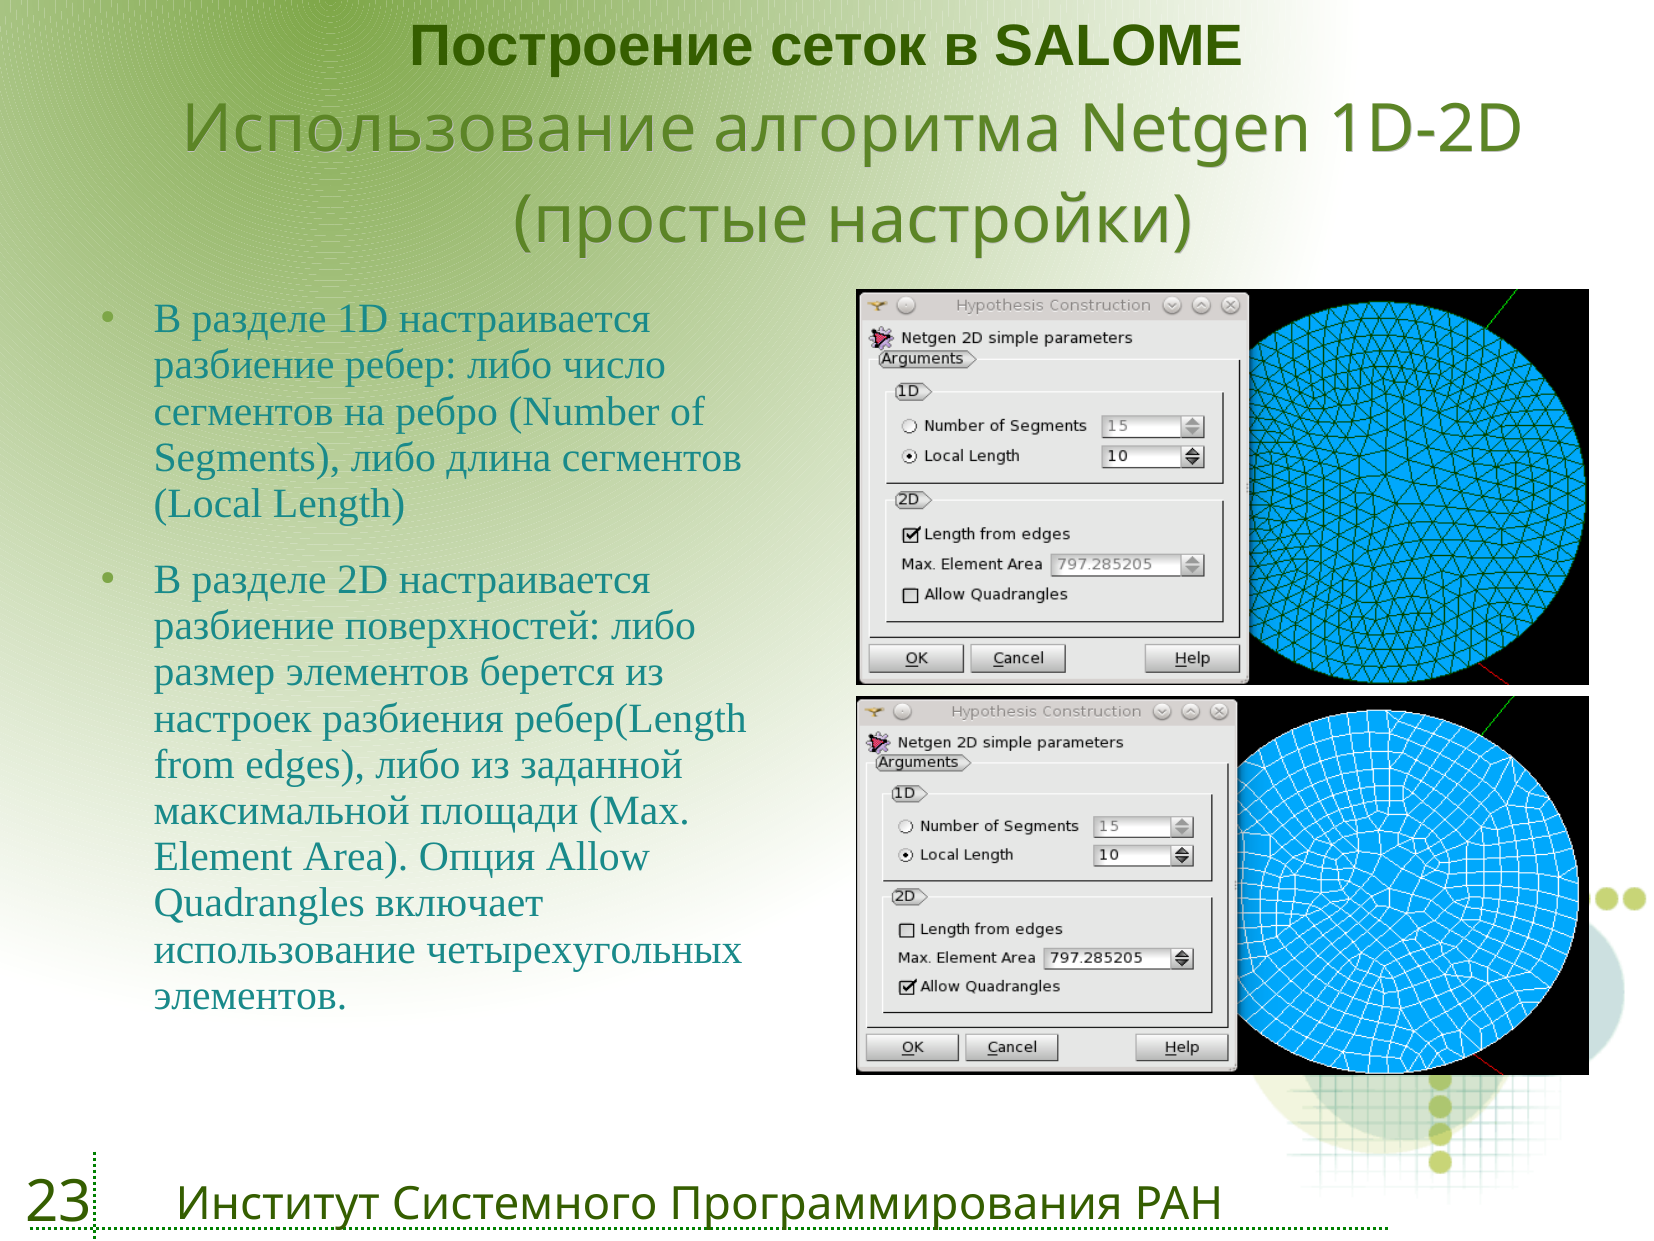

# Использование алгоритма Netgen 1D-2D (простые настройки)
В разделе 1D настраивается разбиение ребер: либо число сегментов на ребро (Number of Segments), либо длина сегментов (Local Length)
В разделе 2D настраивается разбиение поверхностей: либо размер элементов берется из настроек разбиения ребер(Length from edges), либо из заданной максимальной площади (Max. Element Area). Опция Allow Quadrangles включает использование четырехугольных элементов.